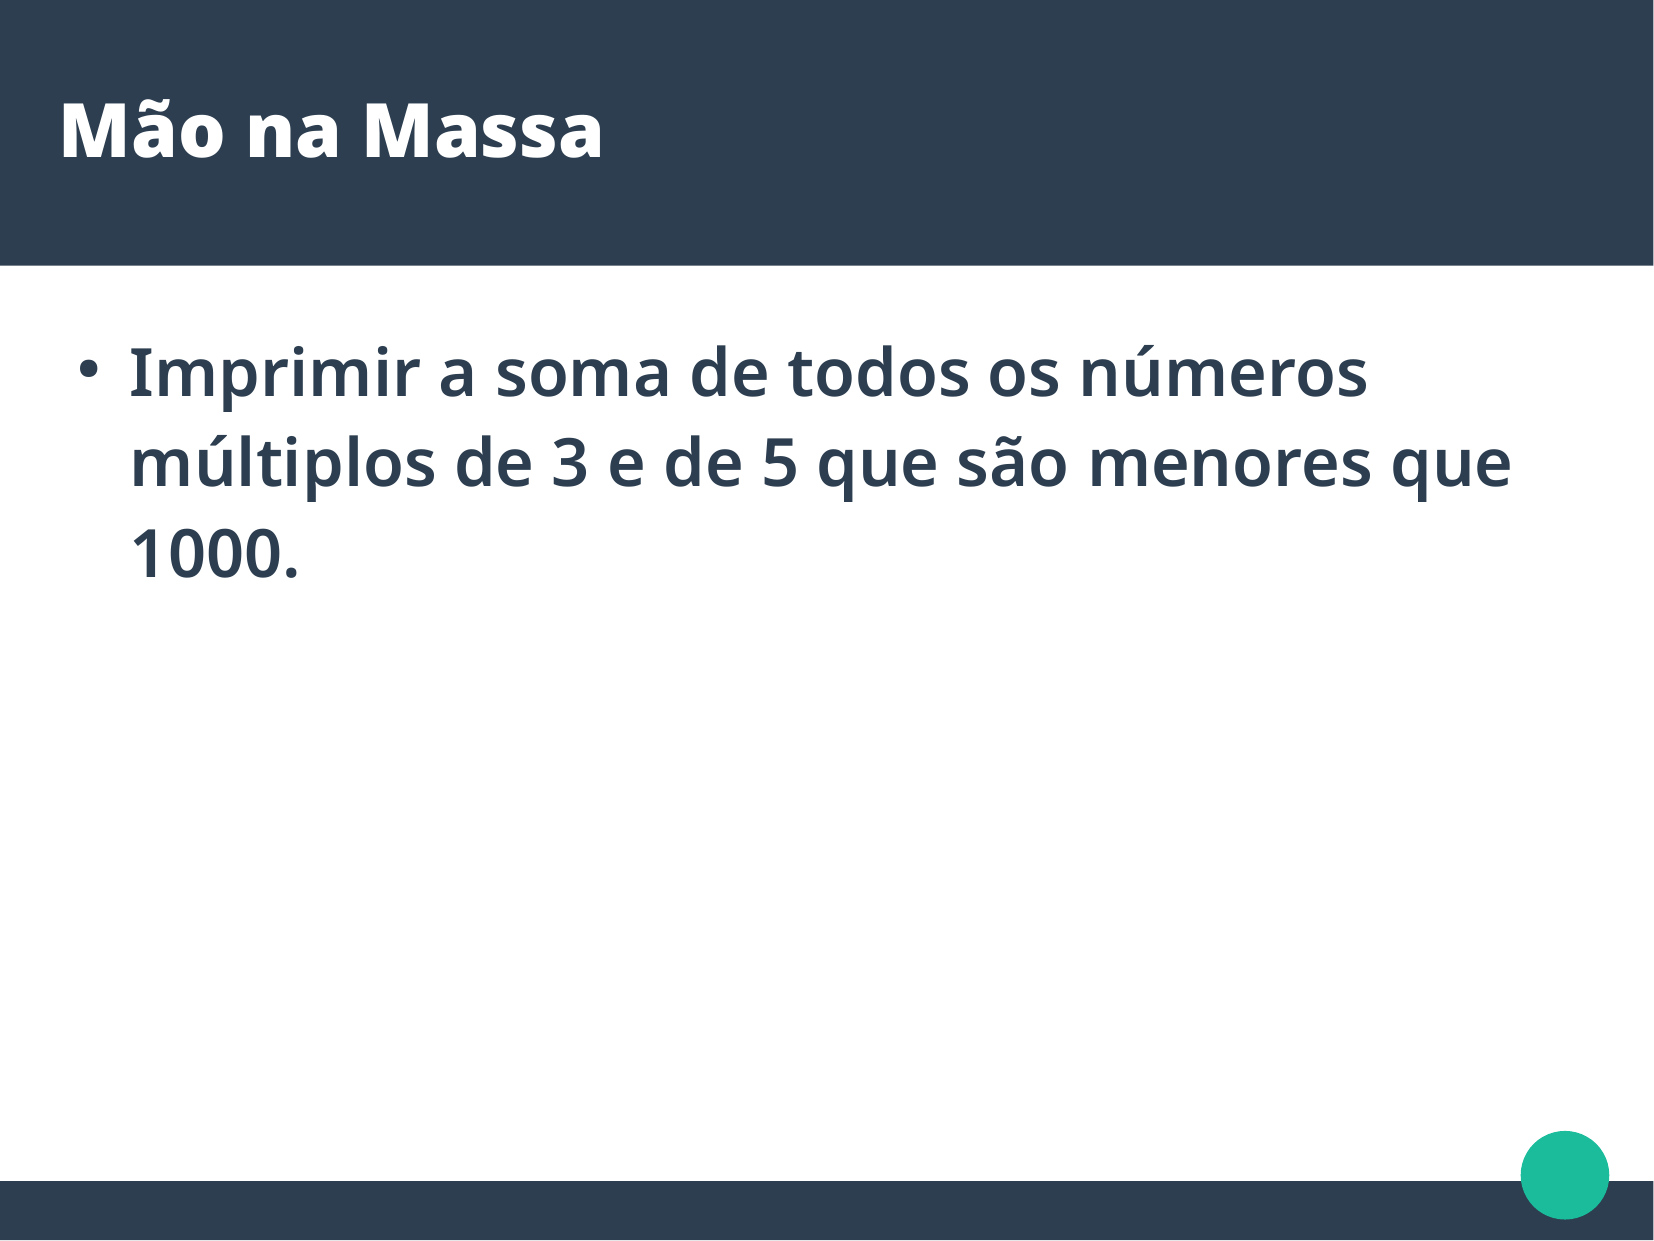

# Mão na Massa
Imprimir a soma de todos os números múltiplos de 3 e de 5 que são menores que 1000.